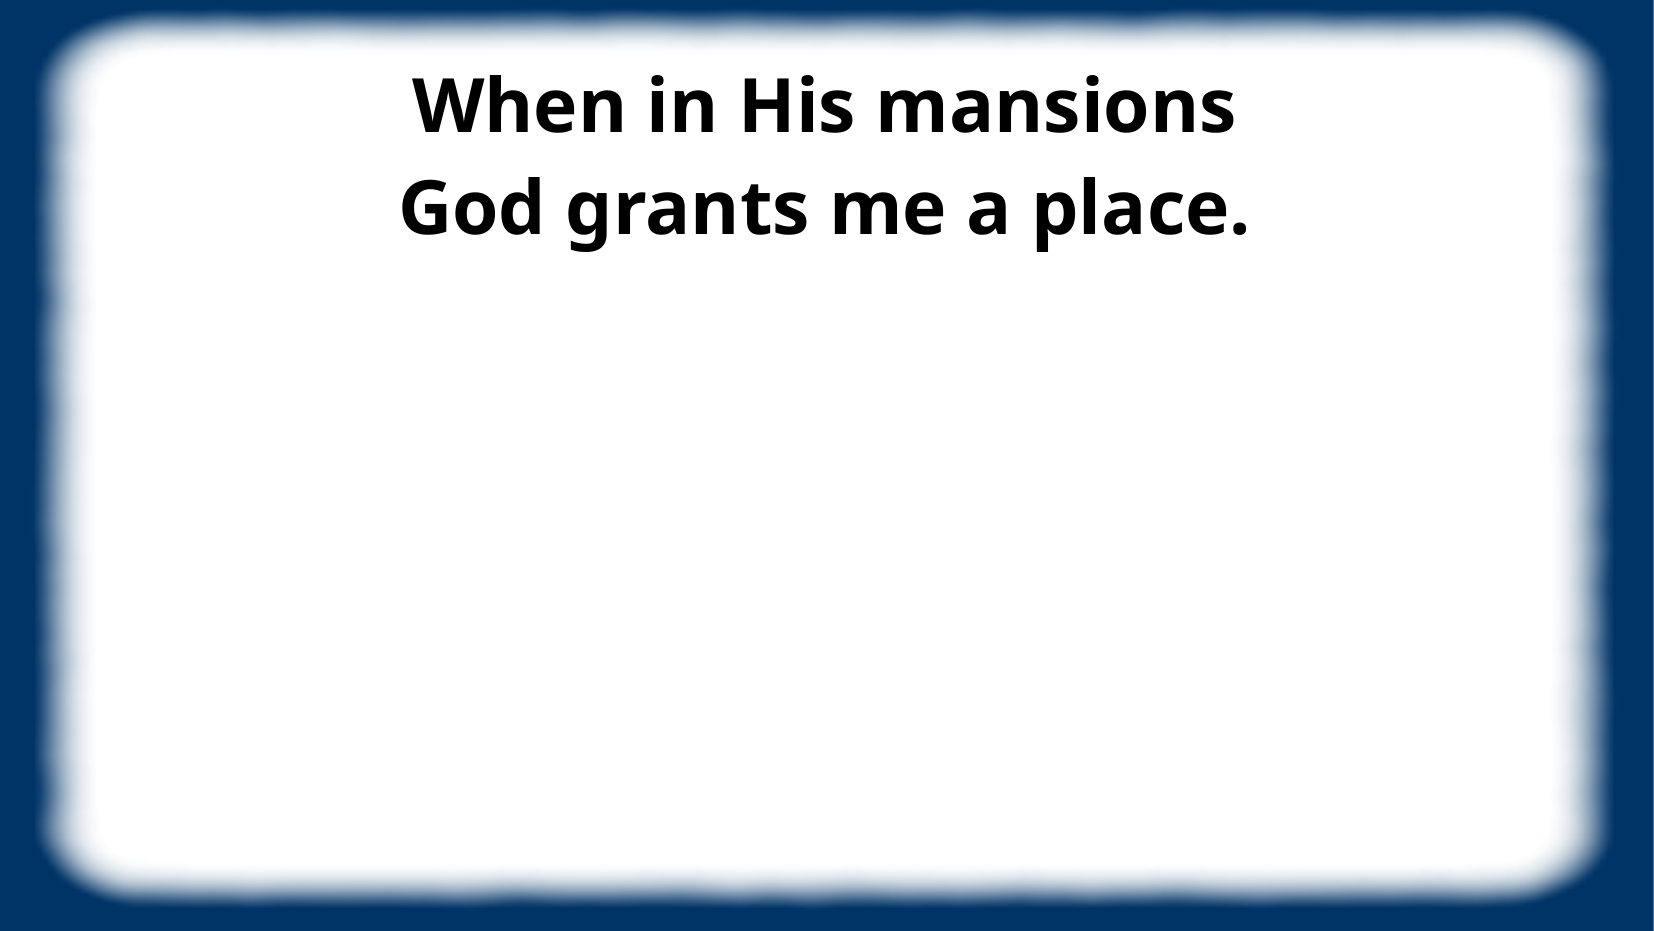

When in His mansions
God grants me a place.